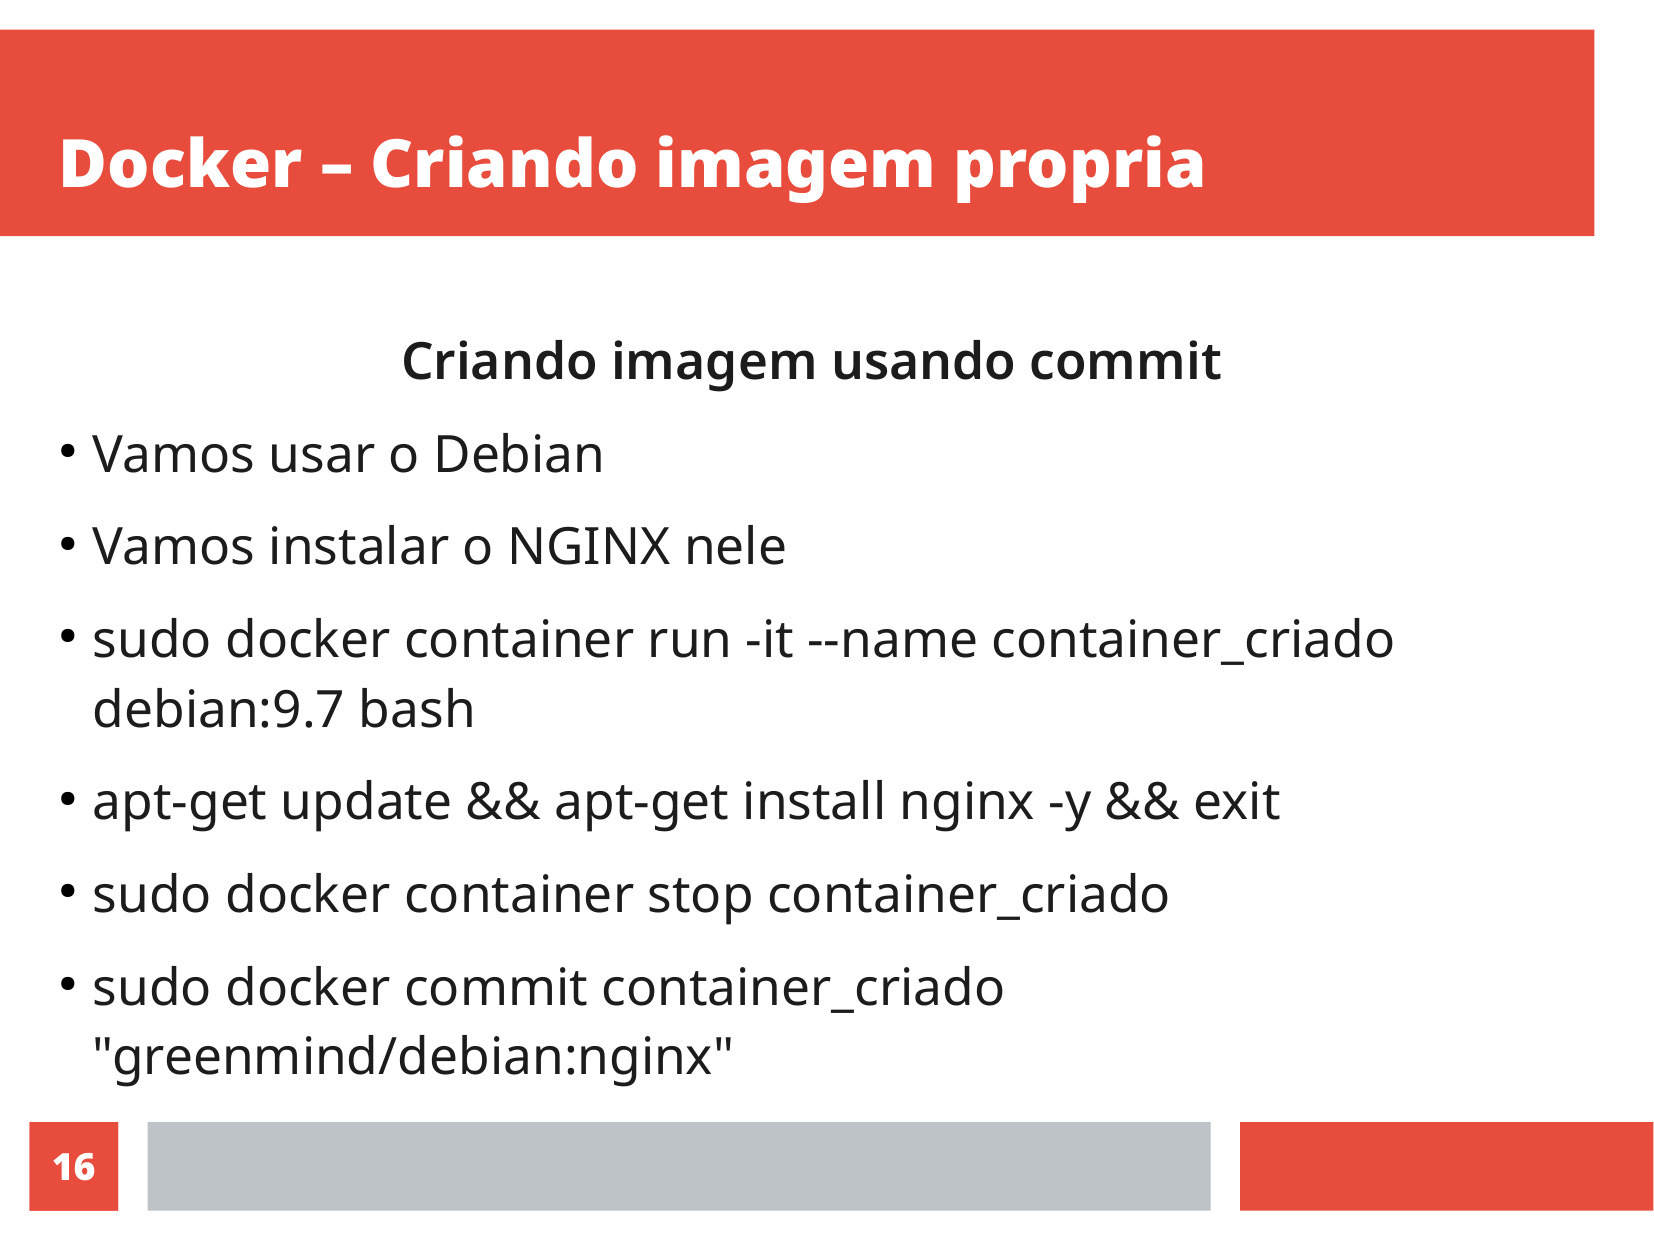

# Docker – Criando imagem propria
Criando imagem usando commit
Vamos usar o Debian
Vamos instalar o NGINX nele
sudo docker container run -it --name container_criado debian:9.7 bash
apt-get update && apt-get install nginx -y && exit
sudo docker container stop container_criado
sudo docker commit container_criado "greenmind/debian:nginx"
16